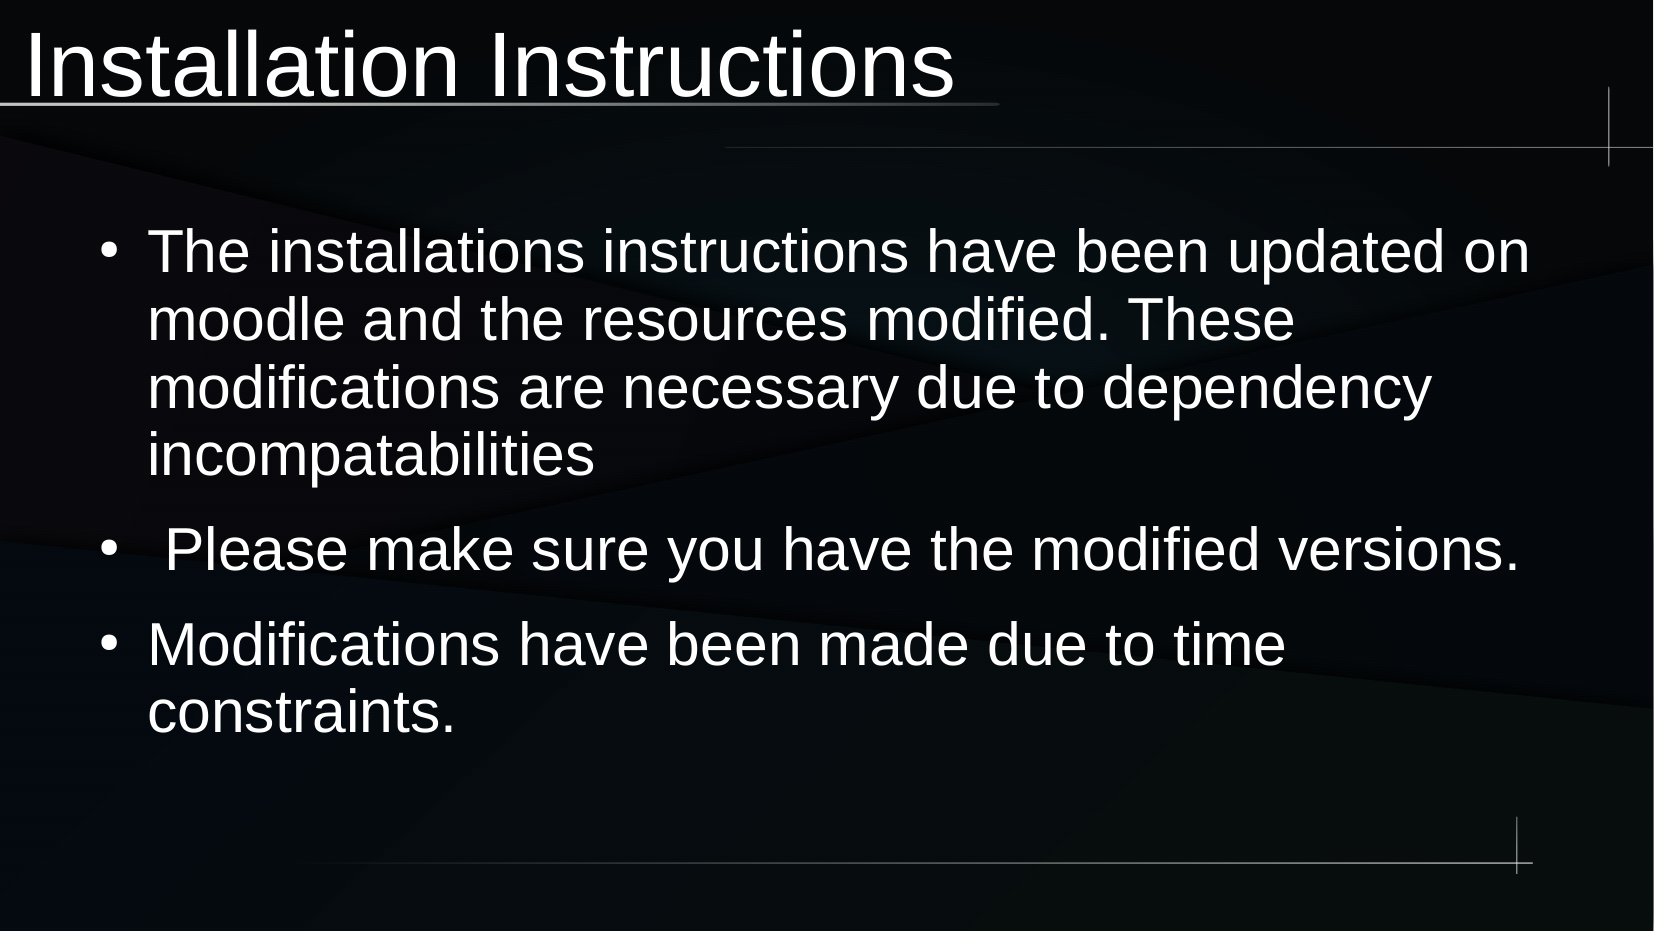

# Installation Instructions
The installations instructions have been updated on moodle and the resources modified. These modifications are necessary due to dependency incompatabilities
 Please make sure you have the modified versions.
Modifications have been made due to time constraints.